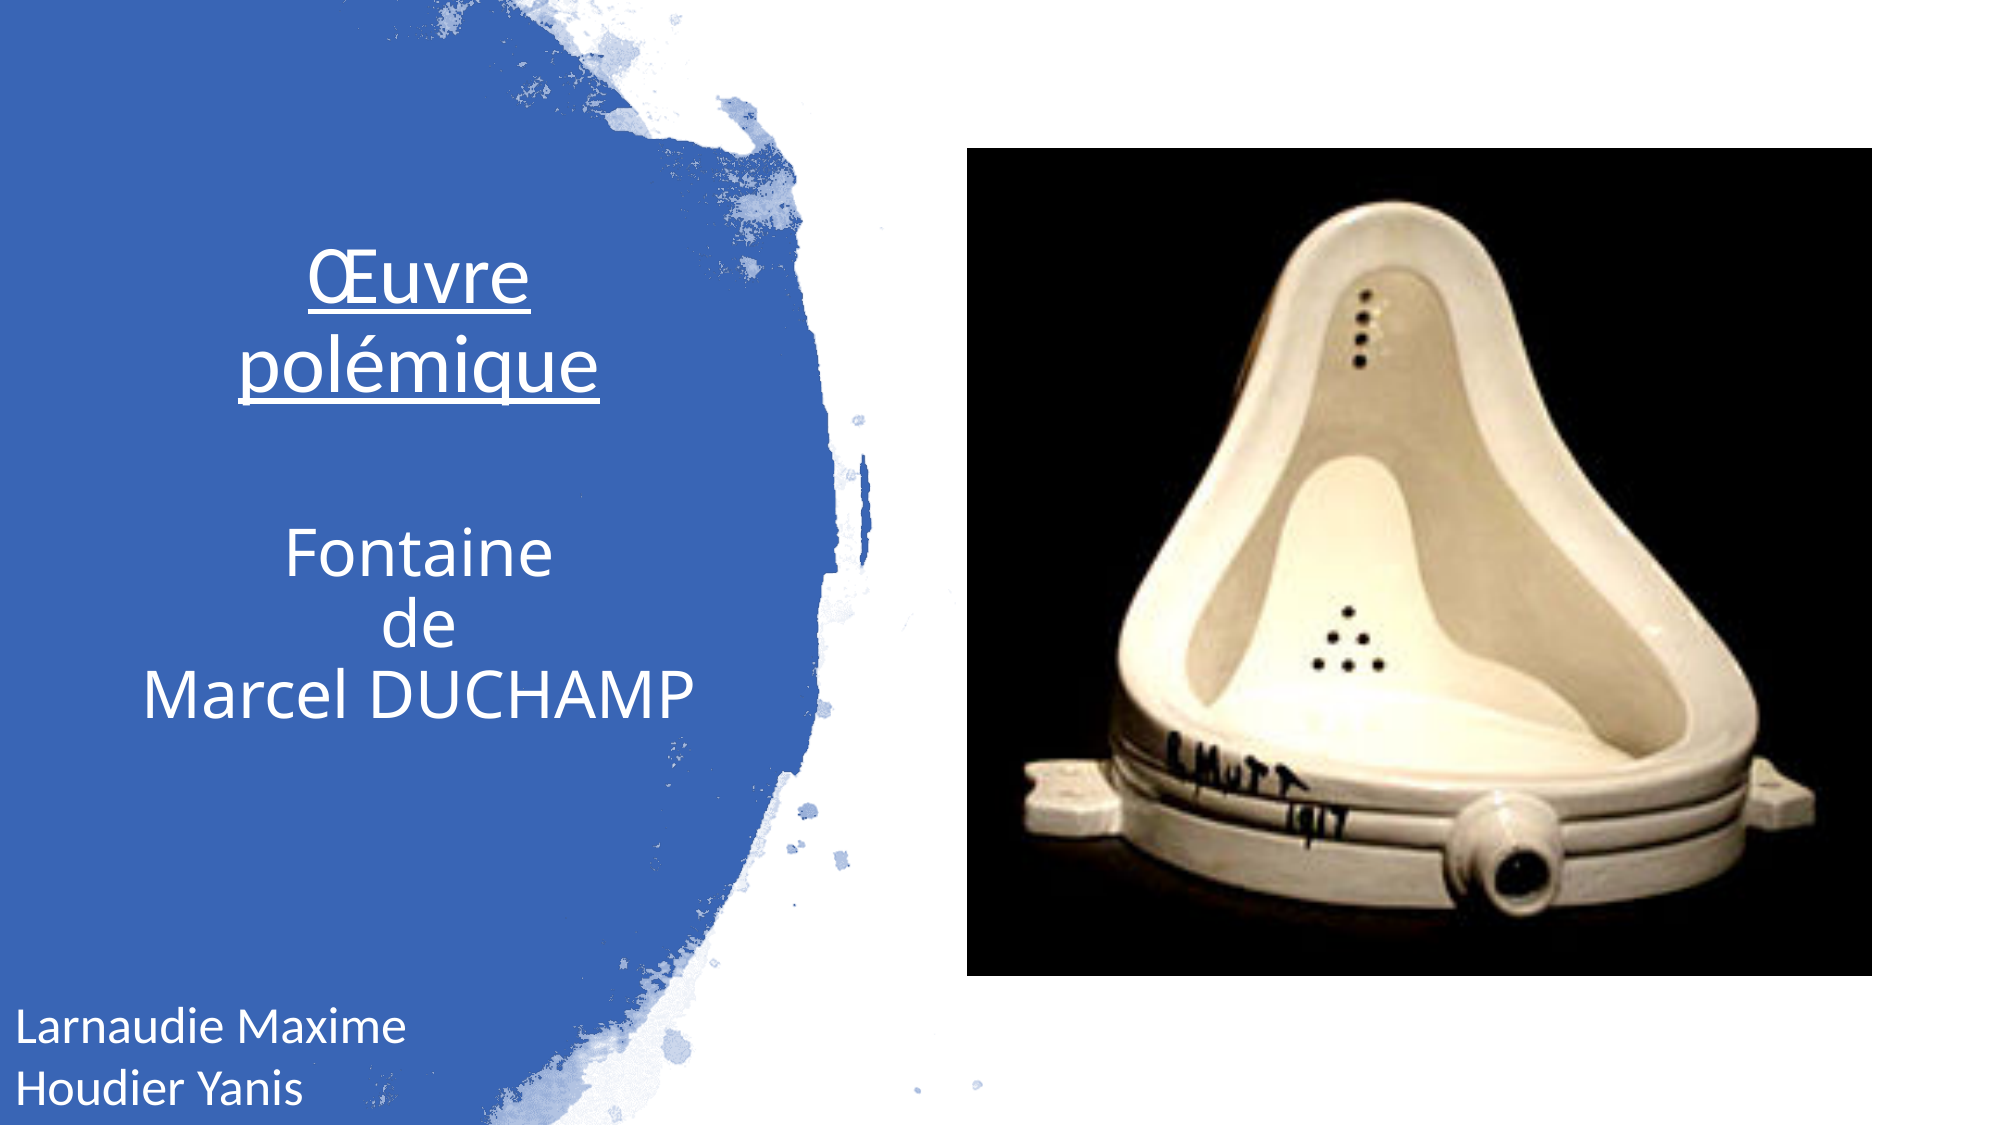

Œuvre polémique
# Fontaine de Marcel DUCHAMP
Larnaudie Maxime
Houdier Yanis